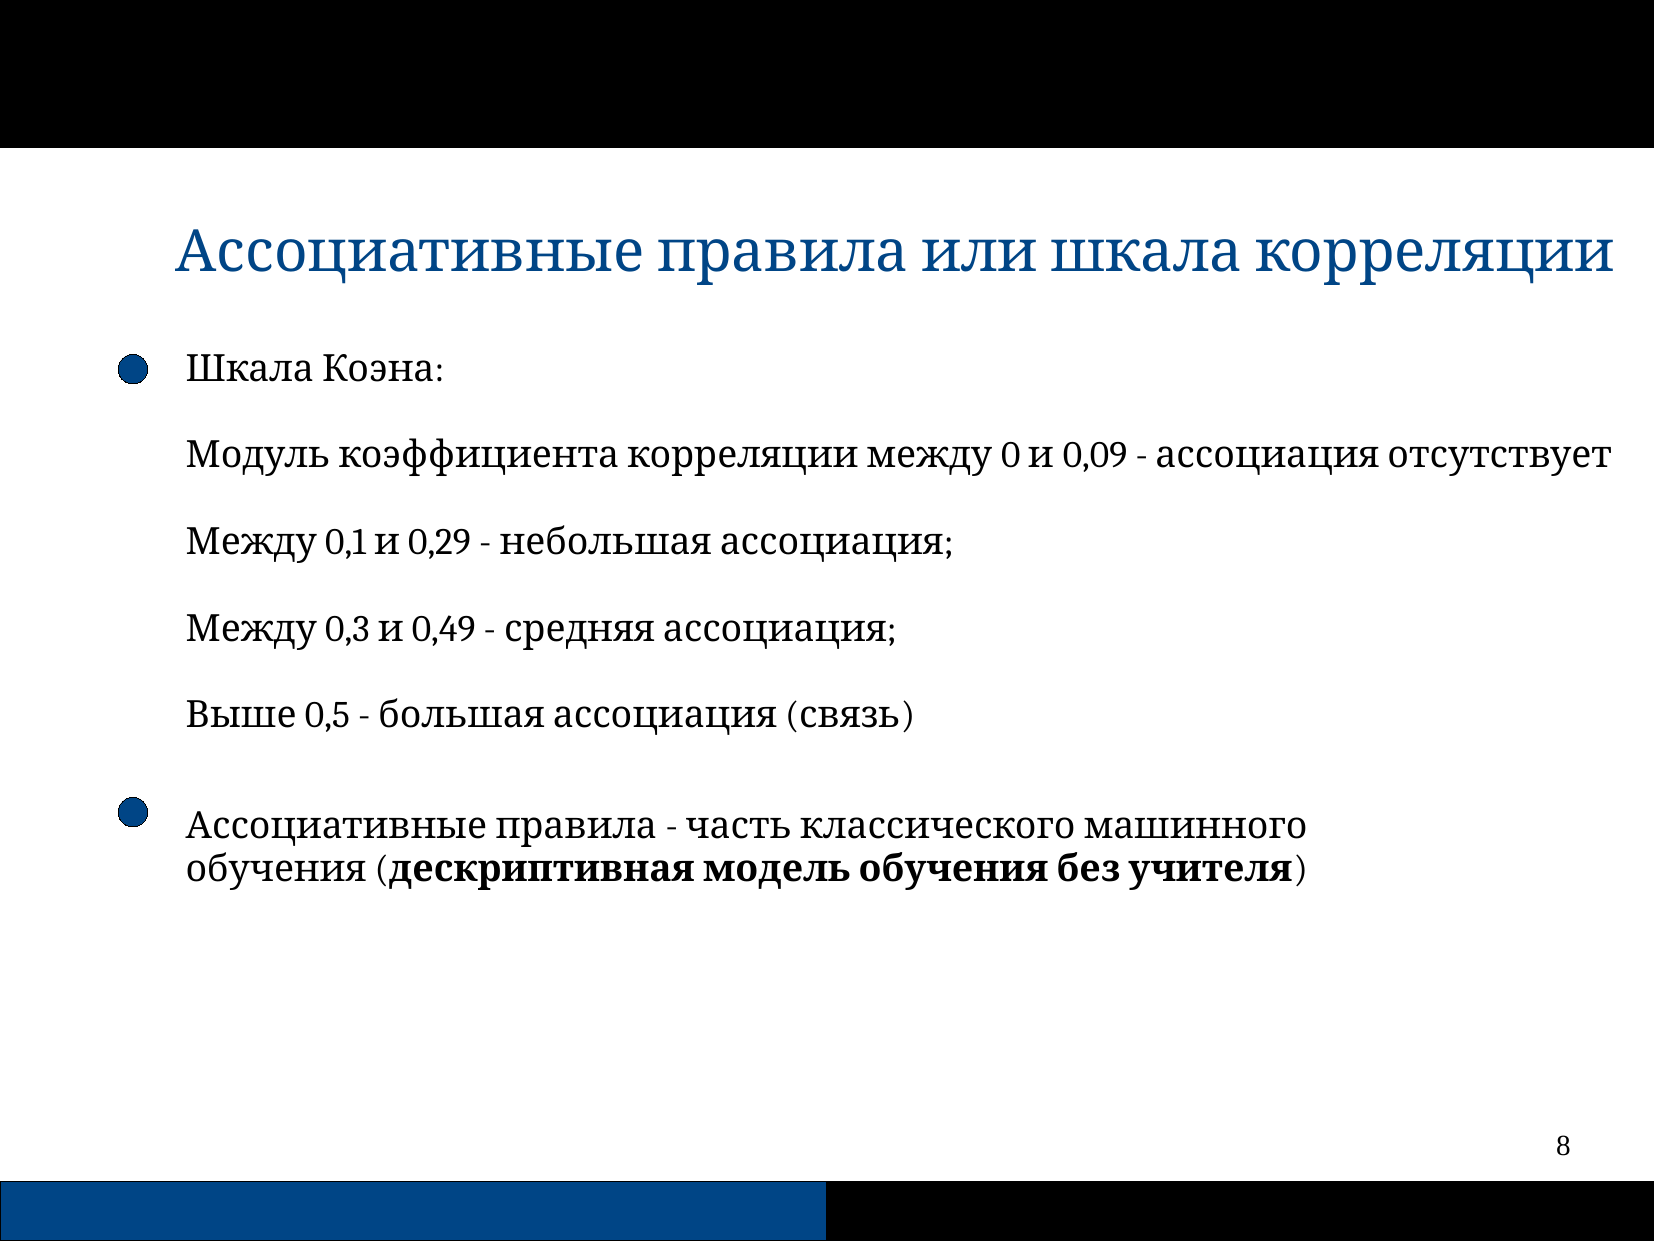

Ассоциативные правила или шкала корреляции
Шкала Коэна:
Модуль коэффициента корреляции между 0 и 0,09 - ассоциация отсутствует
Между 0,1 и 0,29 - небольшая ассоциация;
Между 0,3 и 0,49 - средняя ассоциация;
Выше 0,5 - большая ассоциация (связь)
Ассоциативные правила - часть классического машинного обучения (дескриптивная модель обучения без учителя)
8